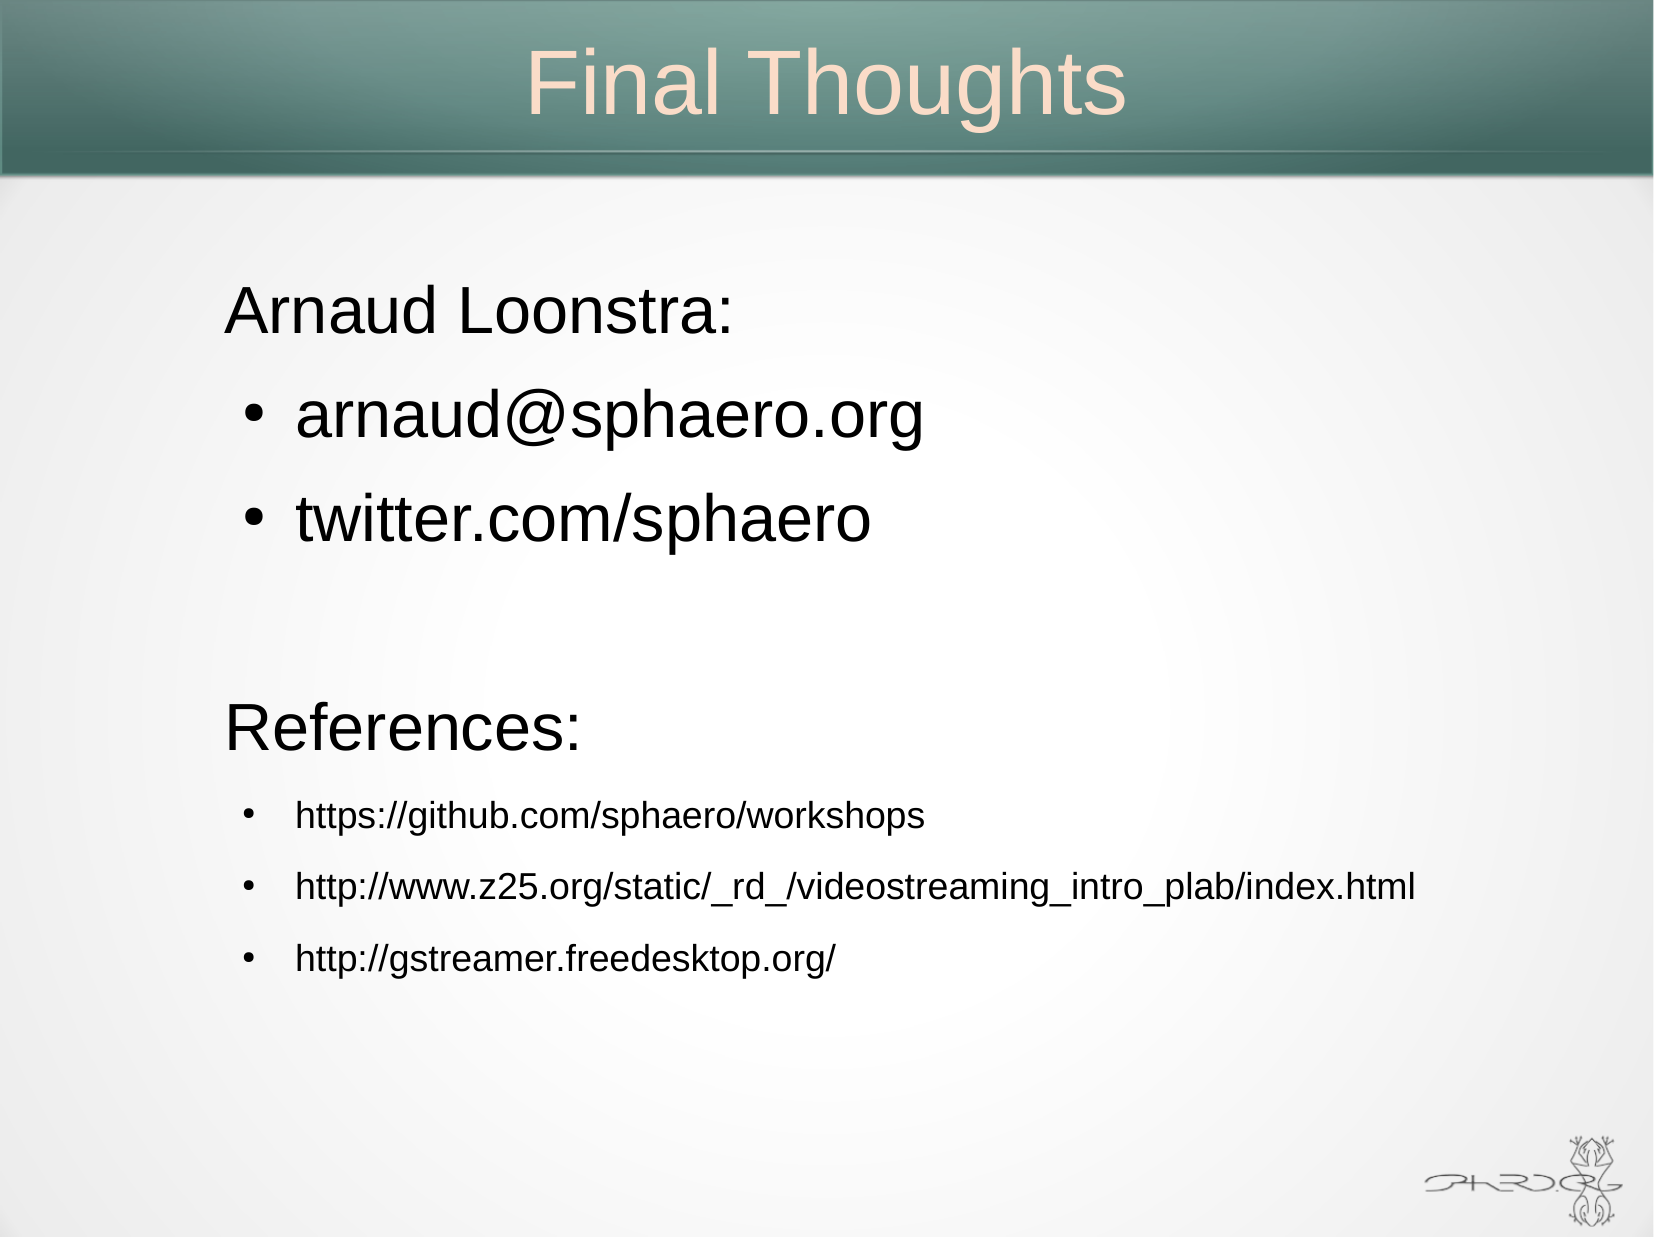

# Final Thoughts
Arnaud Loonstra:
arnaud@sphaero.org
twitter.com/sphaero
References:
https://github.com/sphaero/workshops
http://www.z25.org/static/_rd_/videostreaming_intro_plab/index.html
http://gstreamer.freedesktop.org/